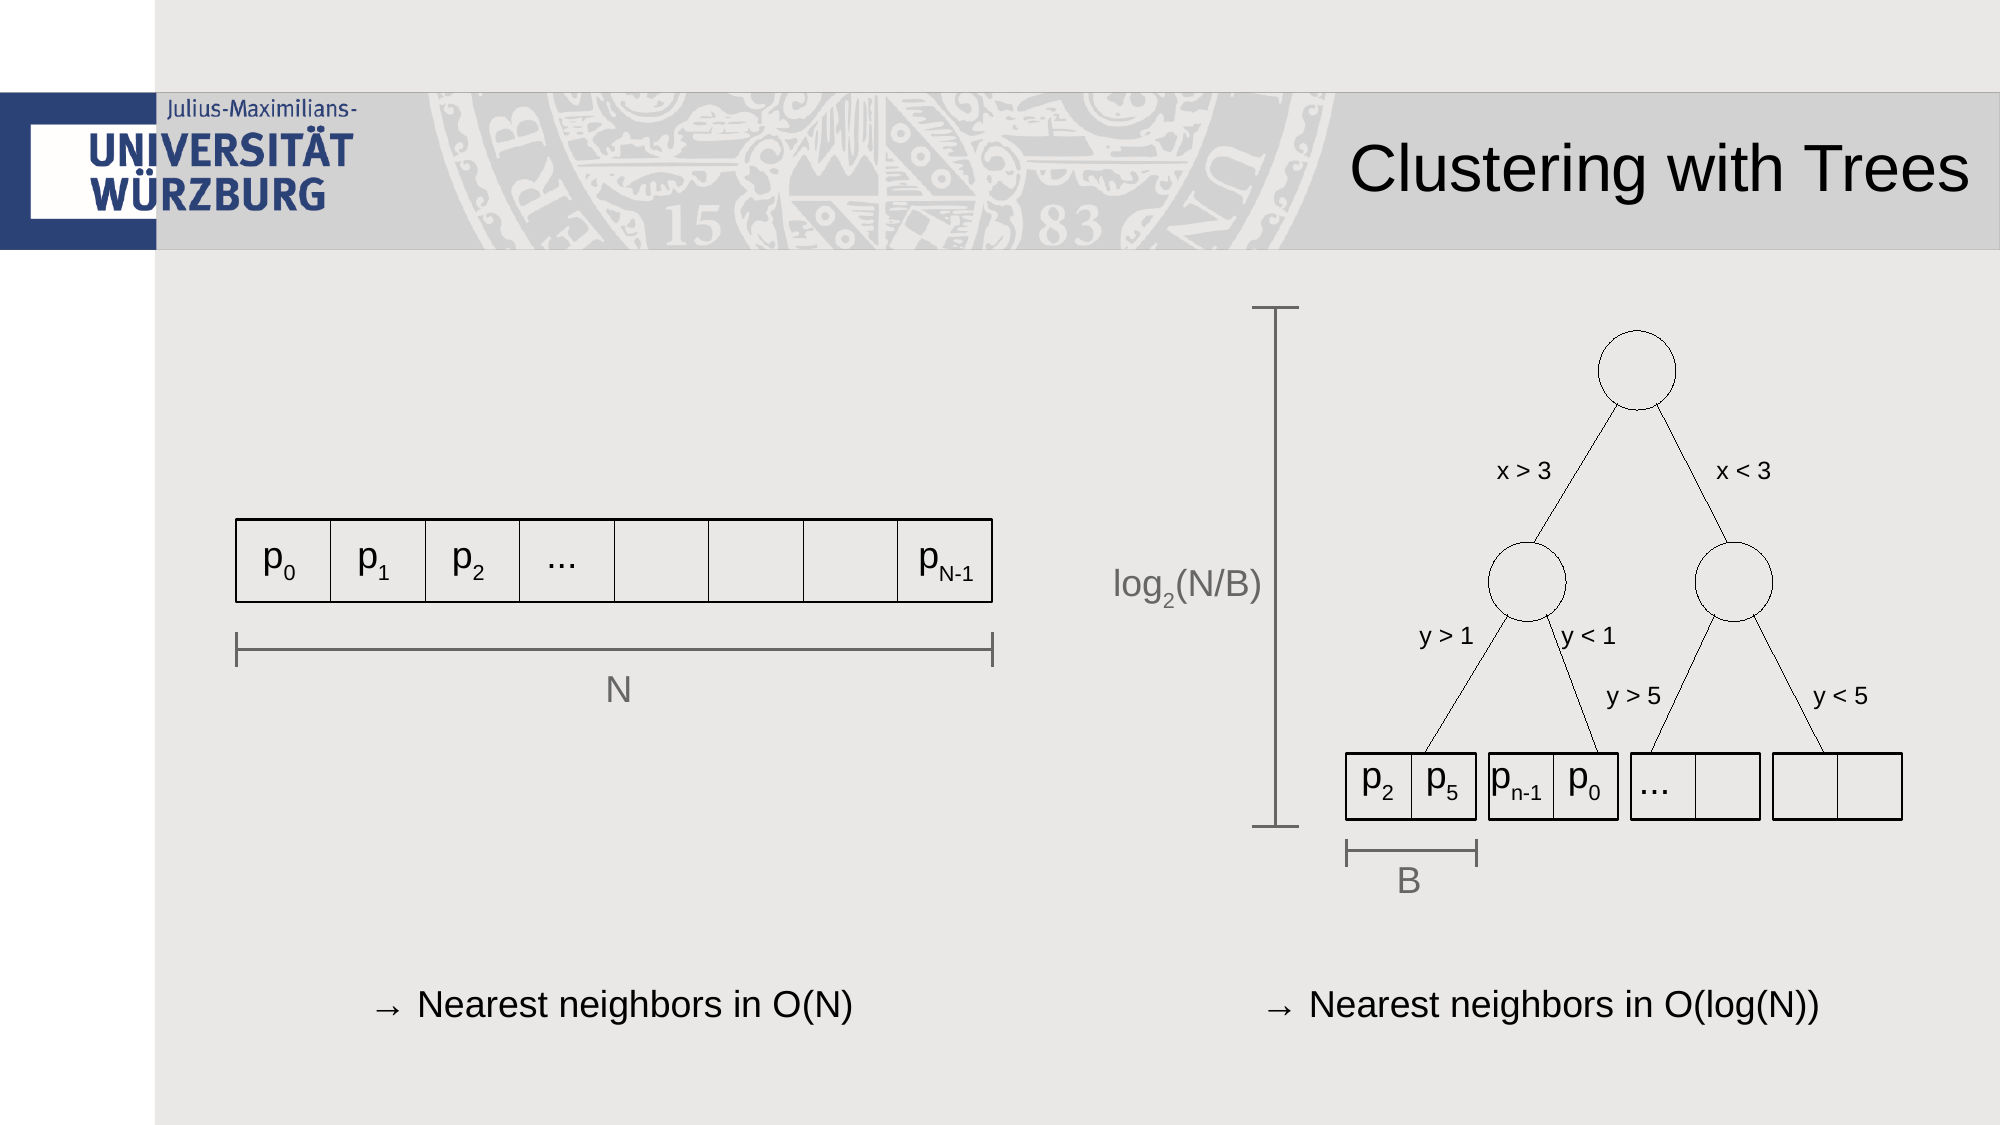

Clustering with Trees
log2(N/B)
x > 3
x < 3
y > 1
y < 1
y > 5
y < 5
p2
p5
pn-1
p0
...
p0
p1
p2
...
pN-1
N
B
→ Nearest neighbors in O(N)
→ Nearest neighbors in O(log(N))